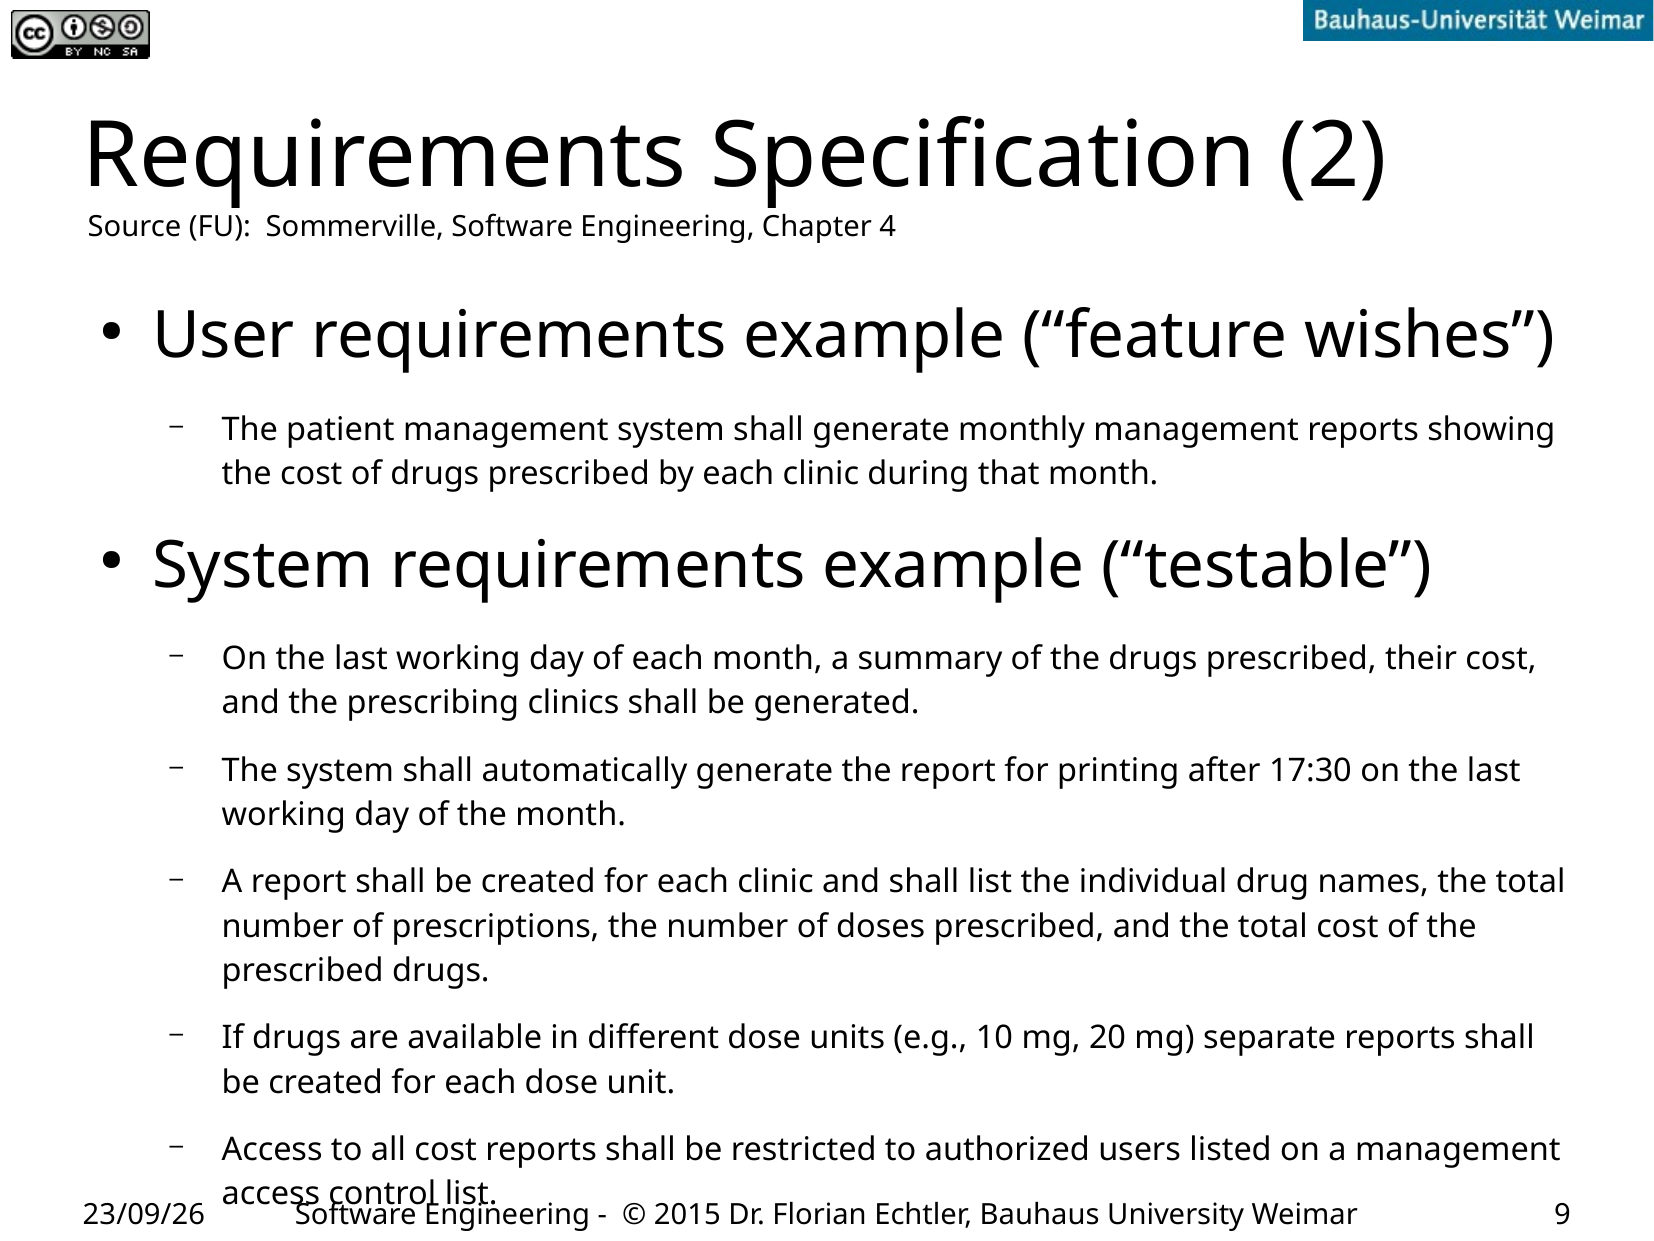

# Requirements Specification (2)
Source (FU): Sommerville, Software Engineering, Chapter 4
User requirements example (“feature wishes”)
The patient management system shall generate monthly management reports showing the cost of drugs prescribed by each clinic during that month.
System requirements example (“testable”)
On the last working day of each month, a summary of the drugs prescribed, their cost, and the prescribing clinics shall be generated.
The system shall automatically generate the report for printing after 17:30 on the last working day of the month.
A report shall be created for each clinic and shall list the individual drug names, the total number of prescriptions, the number of doses prescribed, and the total cost of the prescribed drugs.
If drugs are available in different dose units (e.g., 10 mg, 20 mg) separate reports shall be created for each dose unit.
Access to all cost reports shall be restricted to authorized users listed on a management access control list.
Software Engineering - © 2015 Dr. Florian Echtler, Bauhaus University Weimar
9